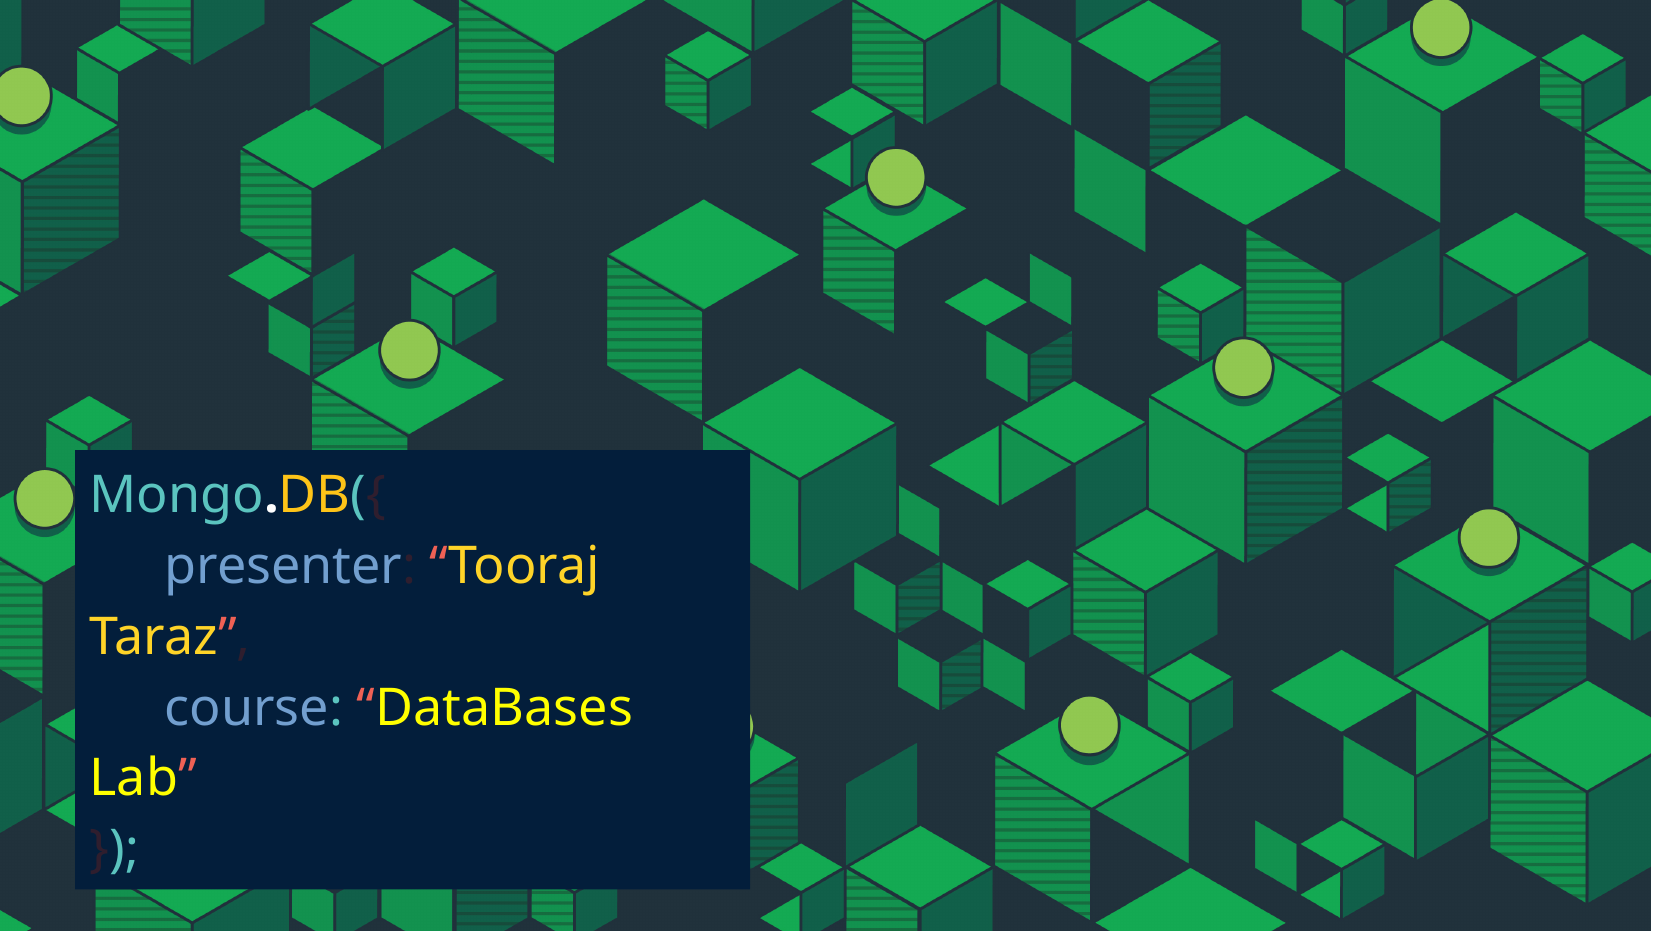

Mongo.DB({
	presenter: “Tooraj Taraz”,
	course: “DataBases Lab”
});